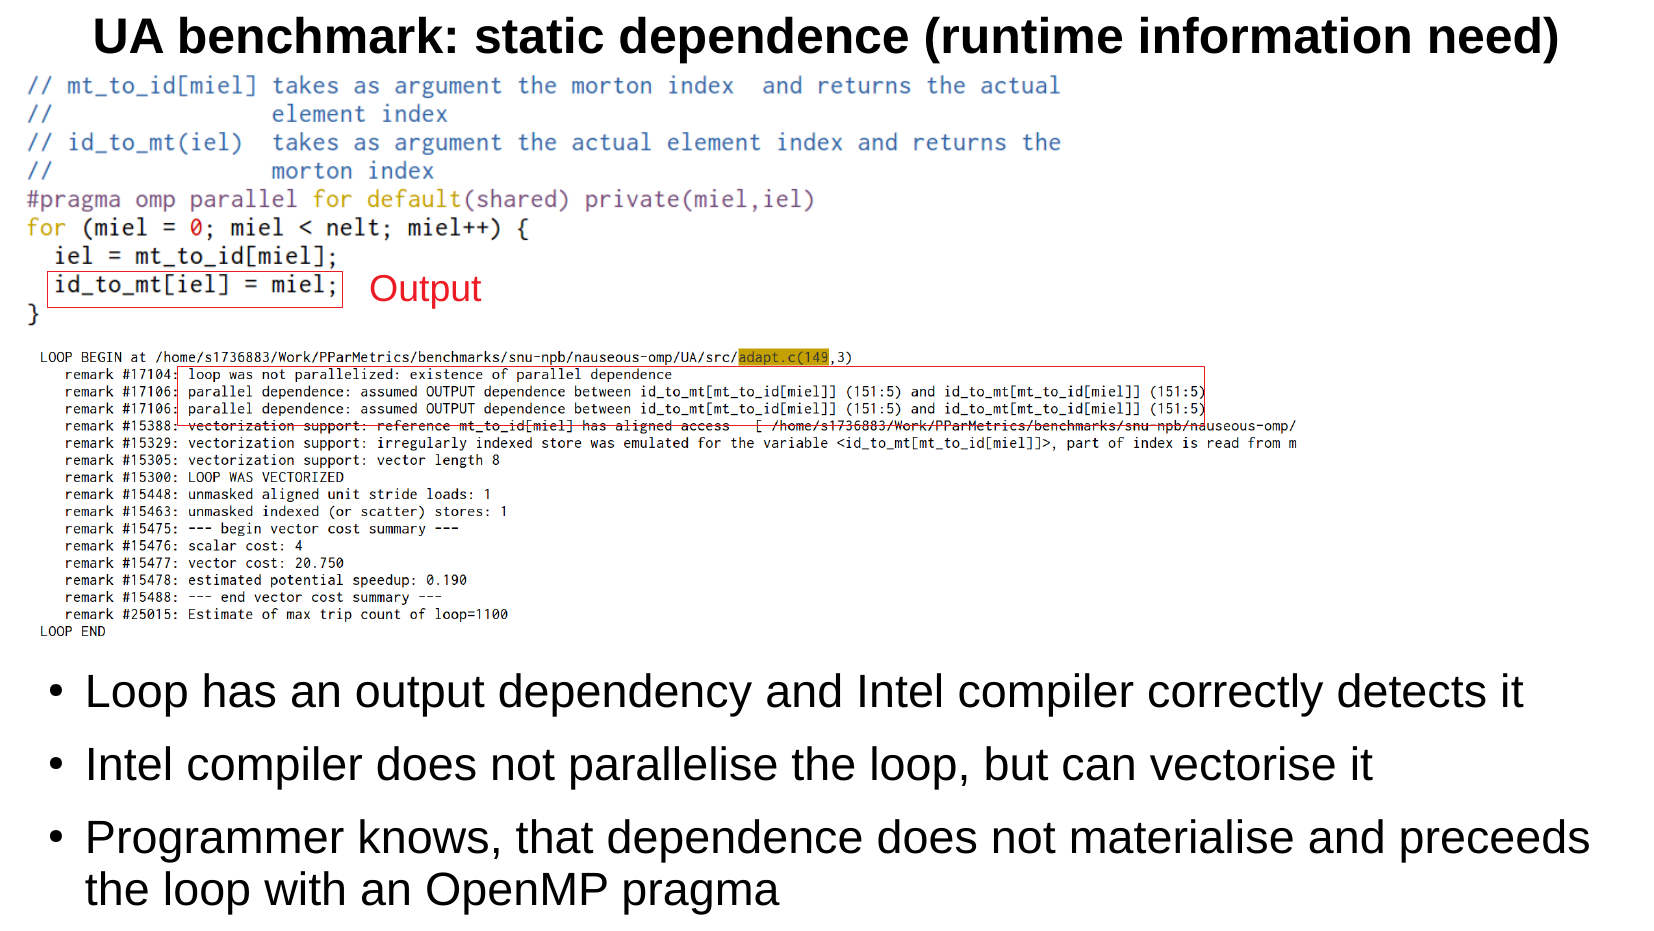

# UA benchmark: static dependence (runtime information need)
Output
Loop has an output dependency and Intel compiler correctly detects it
Intel compiler does not parallelise the loop, but can vectorise it
Programmer knows, that dependence does not materialise and preceeds the loop with an OpenMP pragma